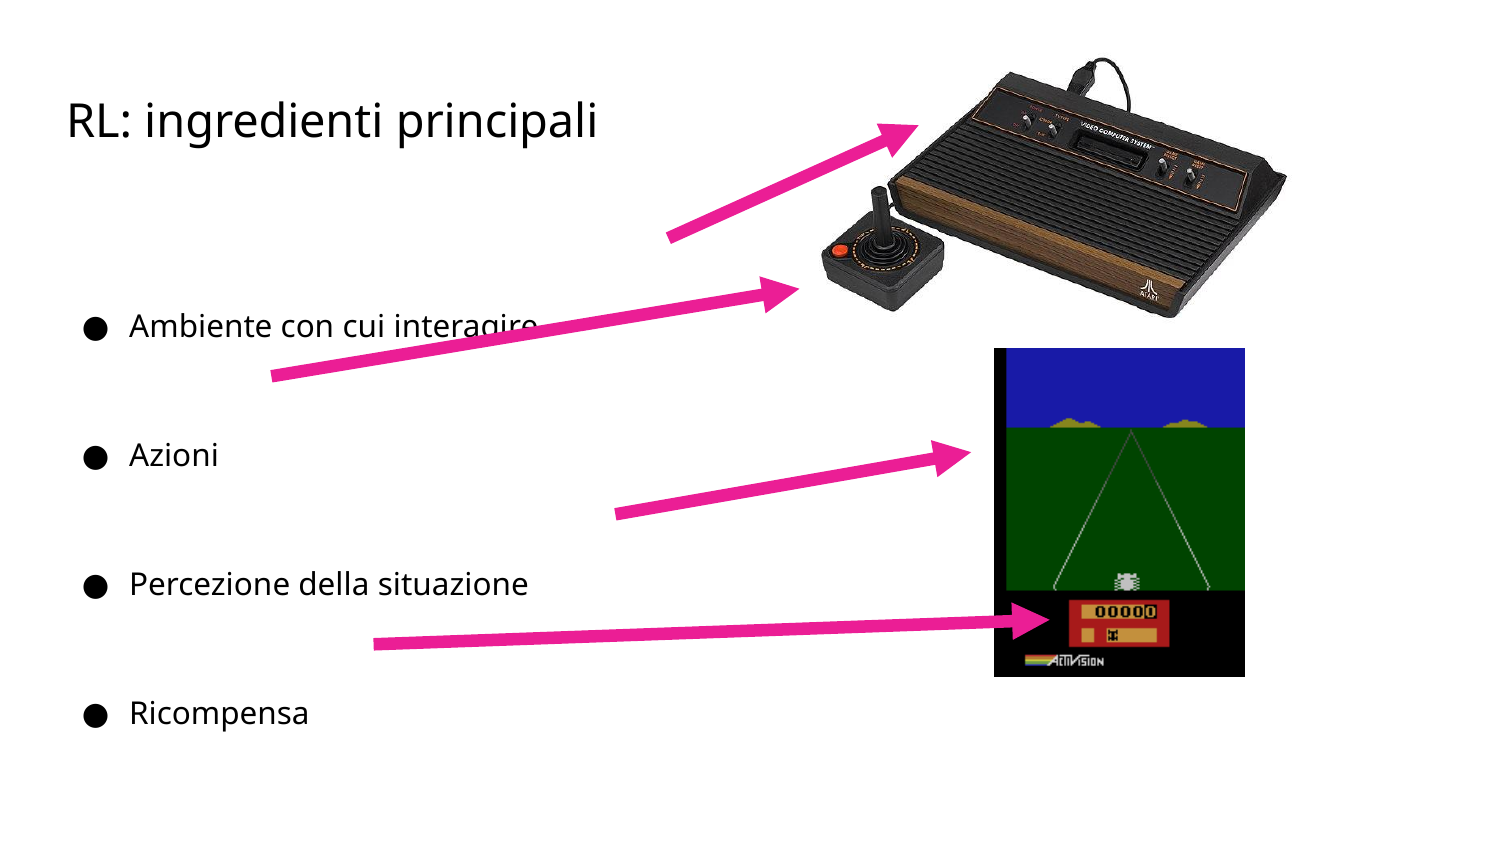

# RL: ingredienti principali
Ambiente con cui interagire
Azioni
Percezione della situazione
Ricompensa